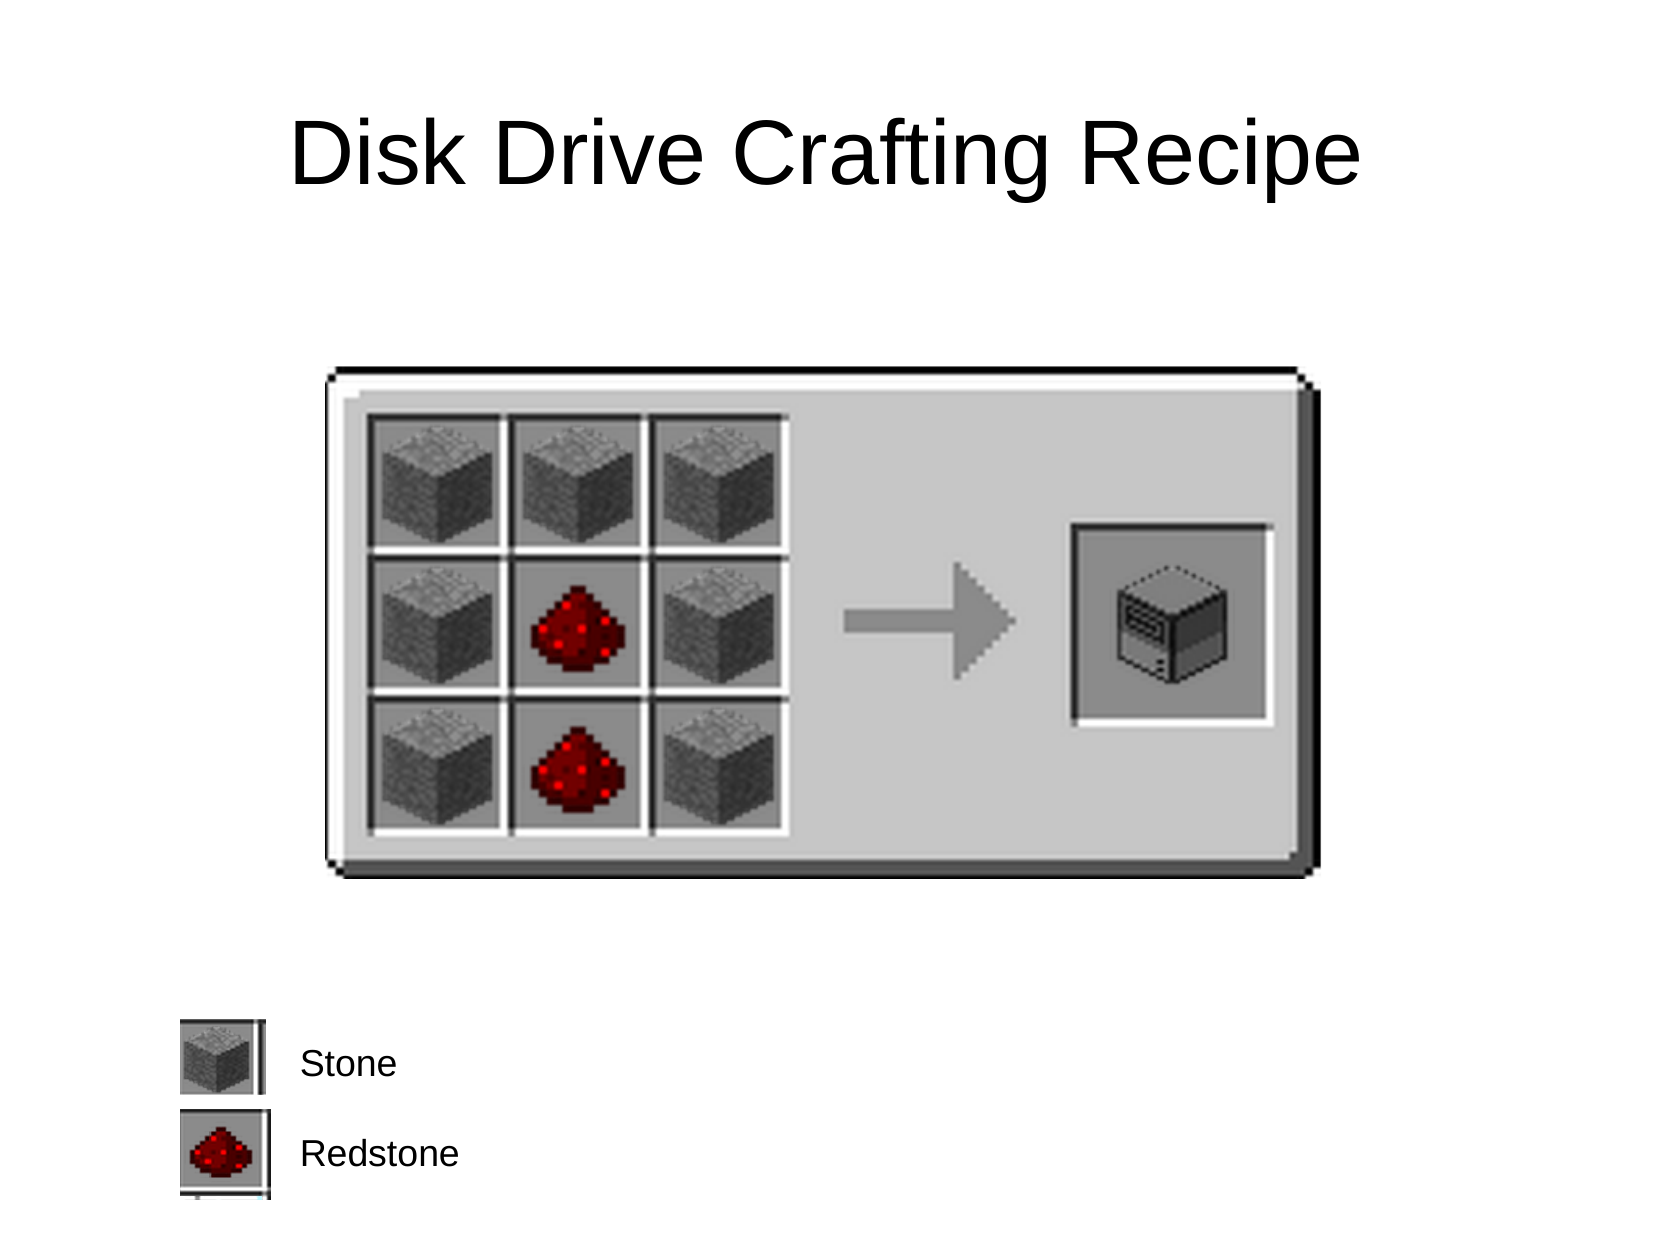

# Disk Drive Crafting Recipe
Stone
Redstone